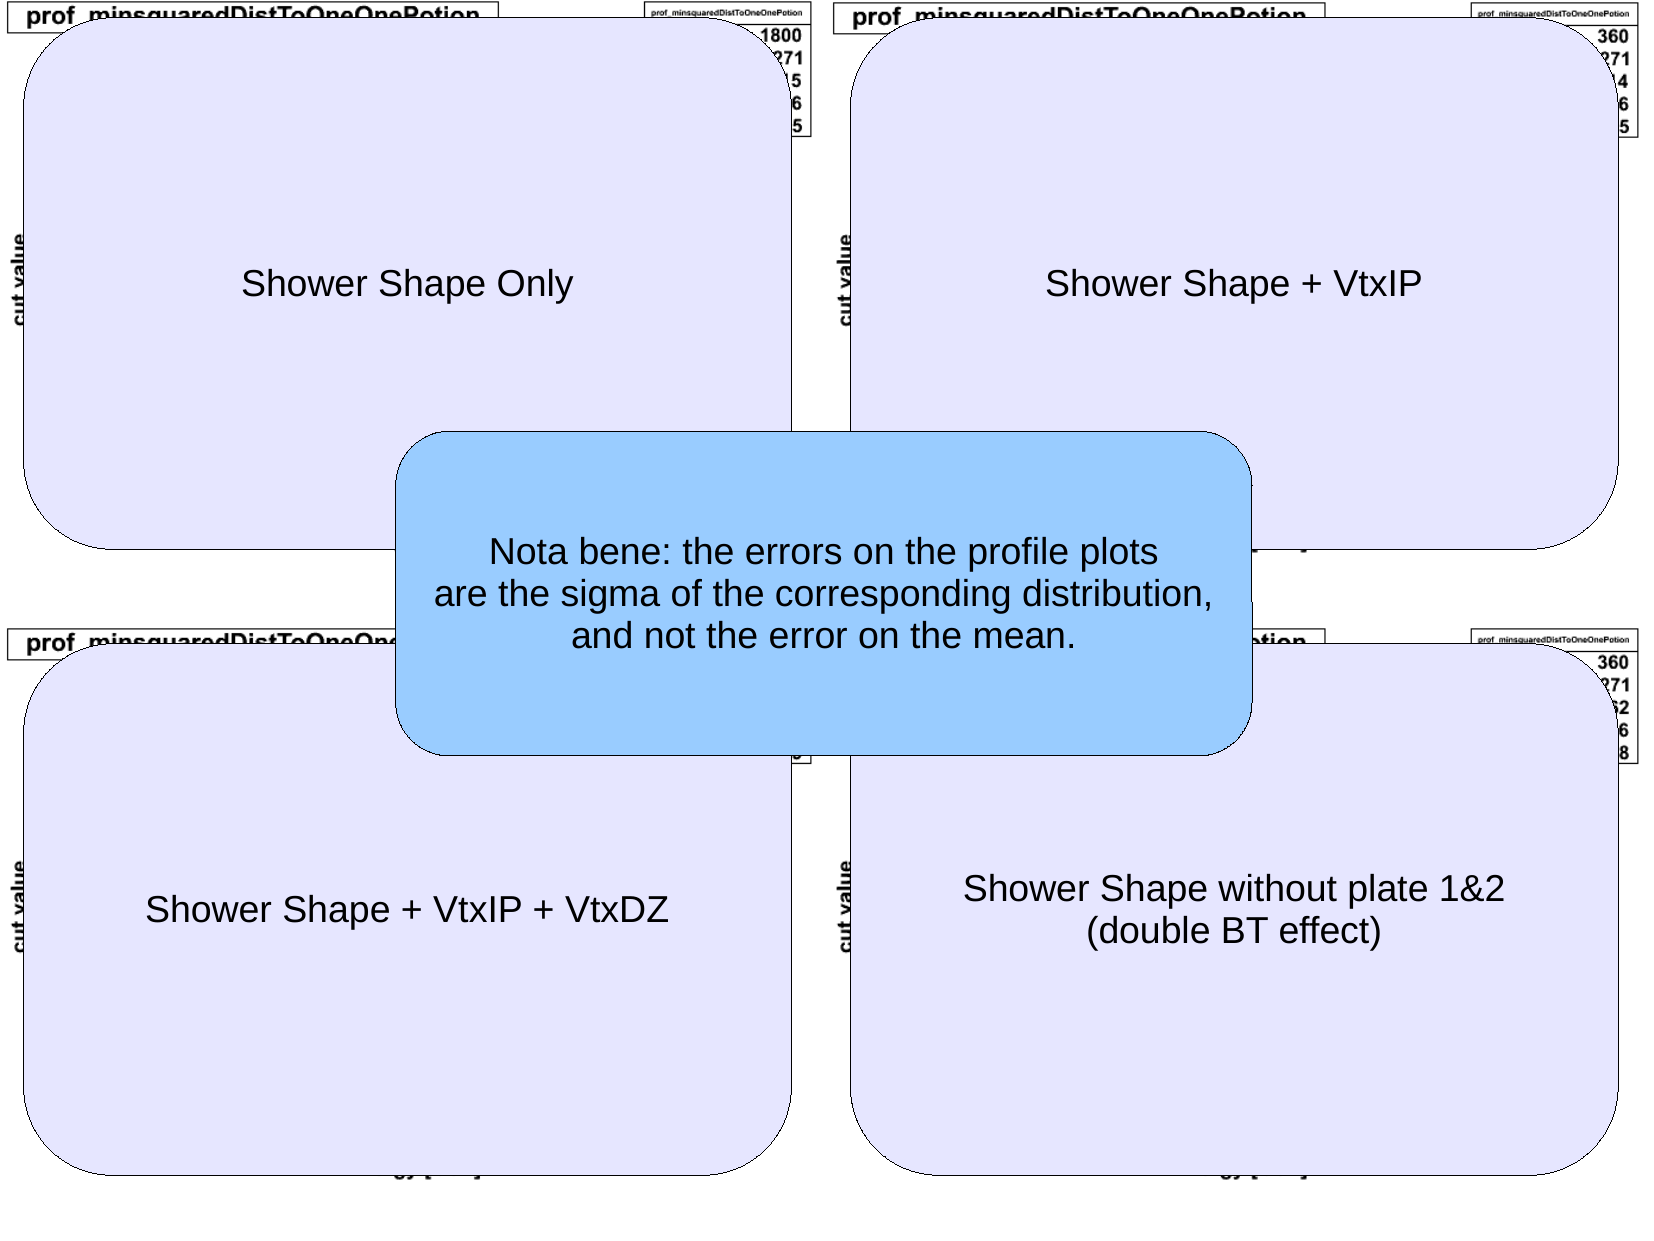

Shower Shape Only
Shower Shape + VtxIP
Nota bene: the errors on the profile plots
are the sigma of the corresponding distribution,
and not the error on the mean.
Shower Shape + VtxIP + VtxDZ
Shower Shape without plate 1&2
(double BT effect)
frank.meisel@lhep.unibe.ch
15